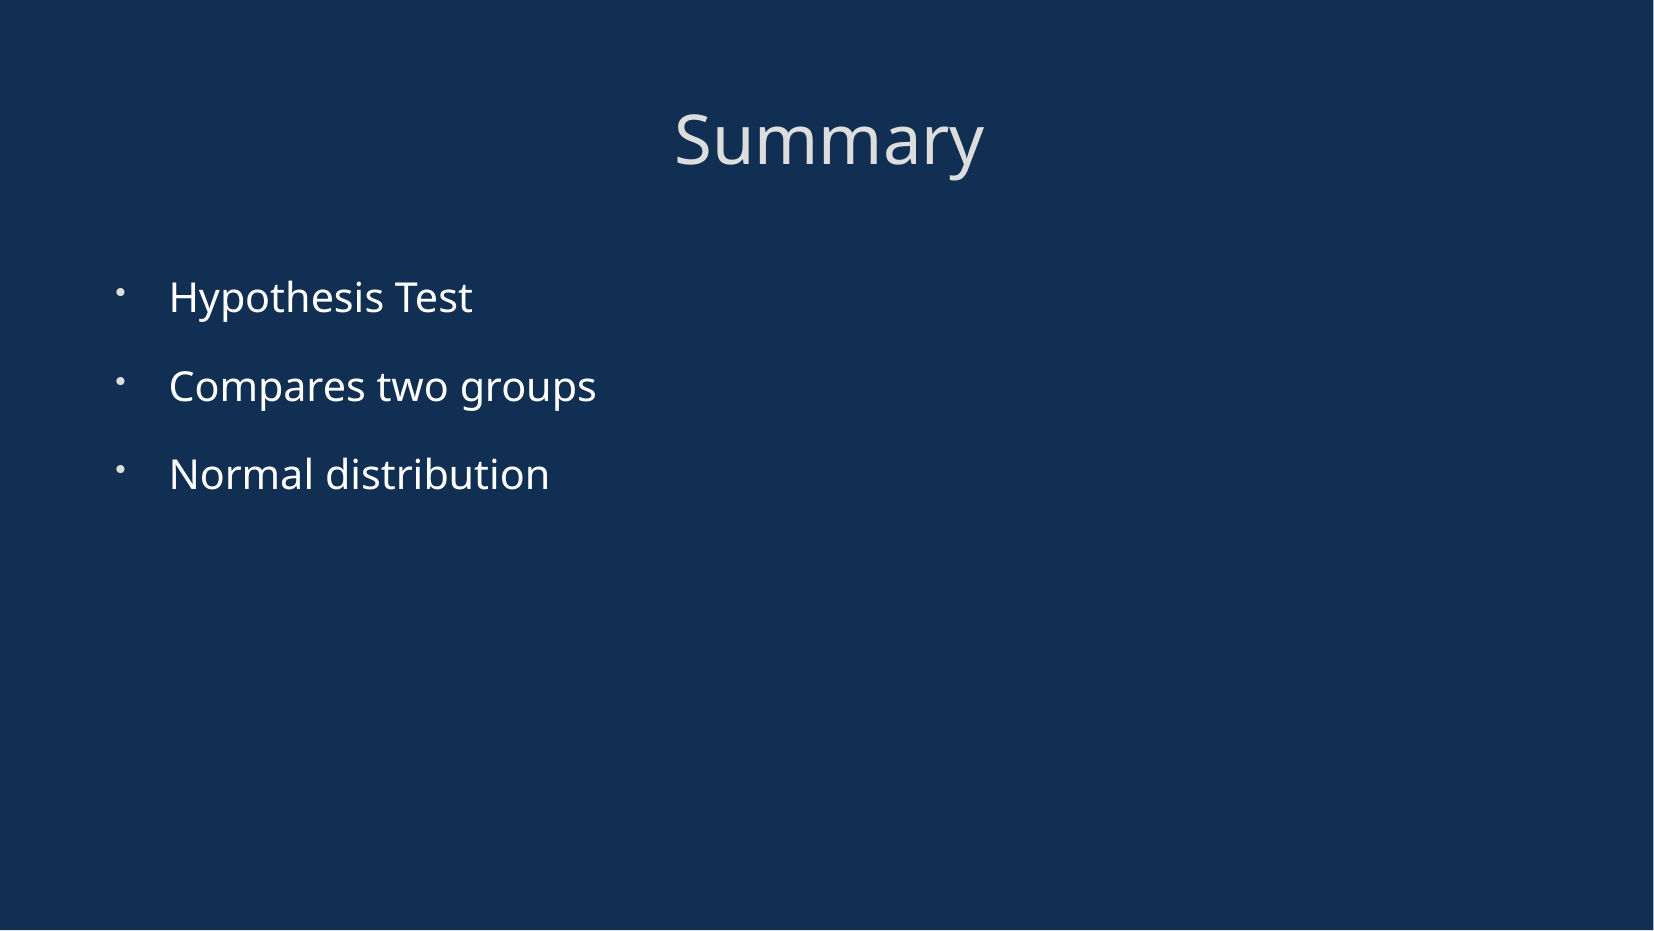

# Summary
Hypothesis Test
Compares two groups
Normal distribution